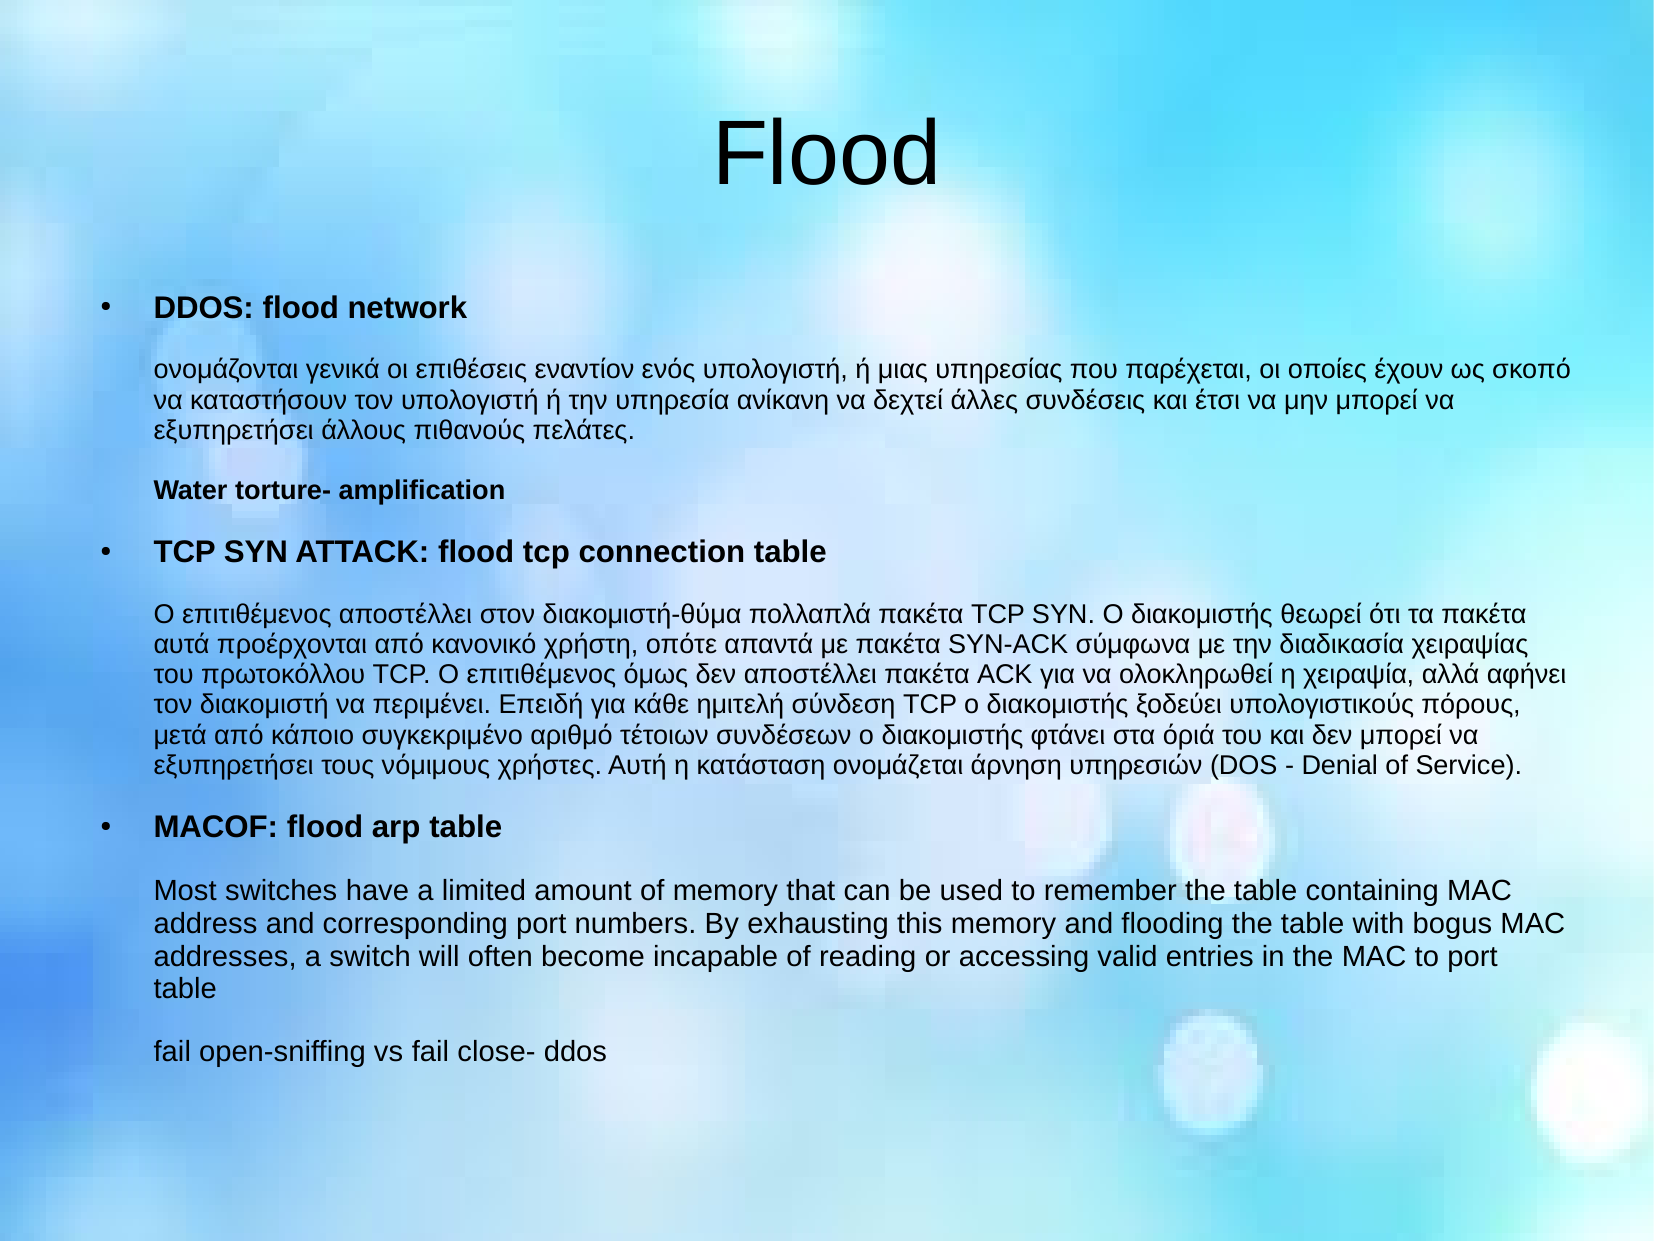

# Flood
DDOS: flood network
ονομάζονται γενικά οι επιθέσεις εναντίον ενός υπολογιστή, ή μιας υπηρεσίας που παρέχεται, οι οποίες έχουν ως σκοπό να καταστήσουν τον υπολογιστή ή την υπηρεσία ανίκανη να δεχτεί άλλες συνδέσεις και έτσι να μην μπορεί να εξυπηρετήσει άλλους πιθανούς πελάτες.
Water torture- amplification
TCP SYN ATTACK: flood tcp connection table
Ο επιτιθέμενος αποστέλλει στον διακομιστή-θύμα πολλαπλά πακέτα TCP SYN. Ο διακομιστής θεωρεί ότι τα πακέτα αυτά προέρχονται από κανονικό χρήστη, οπότε απαντά με πακέτα SYN-ACK σύμφωνα με την διαδικασία χειραψίας του πρωτοκόλλου TCP. Ο επιτιθέμενος όμως δεν αποστέλλει πακέτα ACK για να ολοκληρωθεί η χειραψία, αλλά αφήνει τον διακομιστή να περιμένει. Επειδή για κάθε ημιτελή σύνδεση TCP ο διακομιστής ξοδεύει υπολογιστικούς πόρους, μετά από κάποιο συγκεκριμένο αριθμό τέτοιων συνδέσεων ο διακομιστής φτάνει στα όριά του και δεν μπορεί να εξυπηρετήσει τους νόμιμους χρήστες. Αυτή η κατάσταση ονομάζεται άρνηση υπηρεσιών (DOS - Denial of Service).
MACOF: flood arp table
Most switches have a limited amount of memory that can be used to remember the table containing MAC address and corresponding port numbers. By exhausting this memory and flooding the table with bogus MAC addresses, a switch will often become incapable of reading or accessing valid entries in the MAC to port table
fail open-sniffing vs fail close- ddos